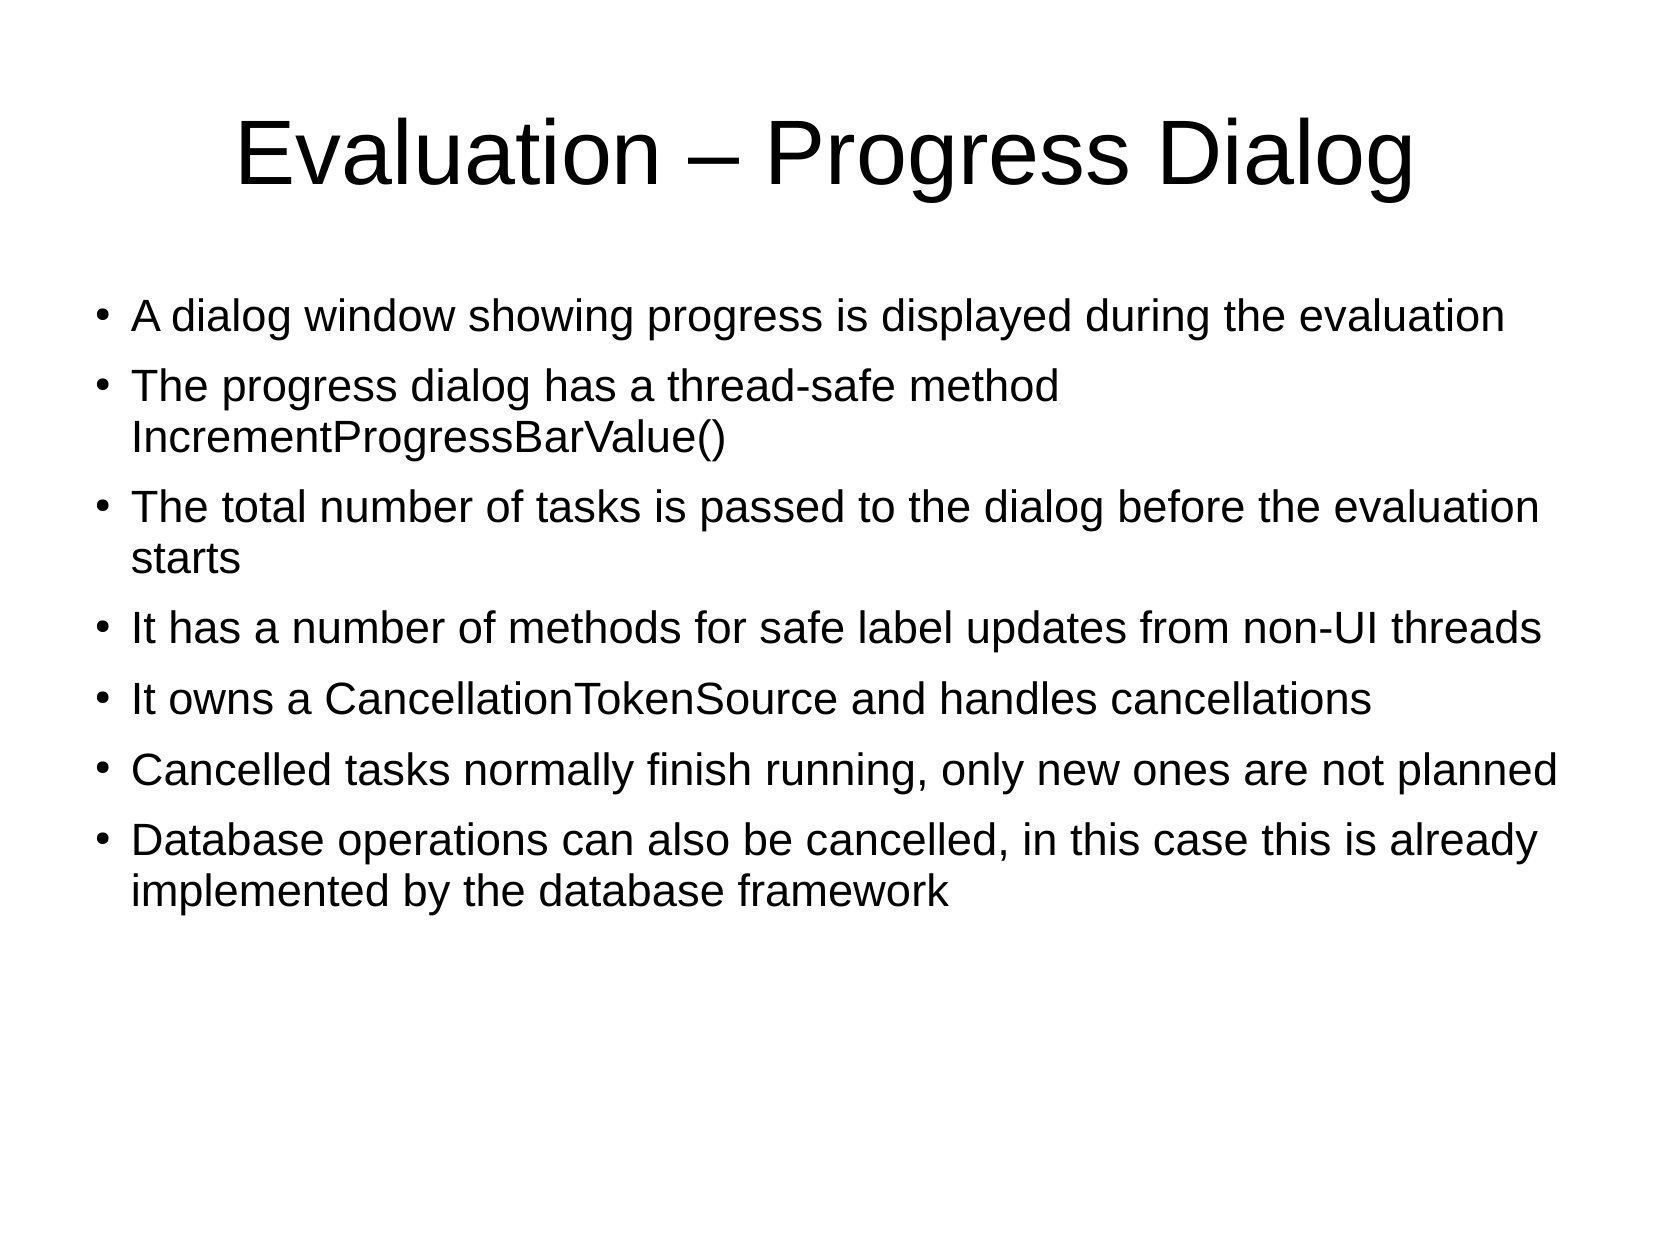

# Evaluation – Progress Dialog
A dialog window showing progress is displayed during the evaluation
The progress dialog has a thread-safe method IncrementProgressBarValue()
The total number of tasks is passed to the dialog before the evaluation starts
It has a number of methods for safe label updates from non-UI threads
It owns a CancellationTokenSource and handles cancellations
Cancelled tasks normally finish running, only new ones are not planned
Database operations can also be cancelled, in this case this is already implemented by the database framework